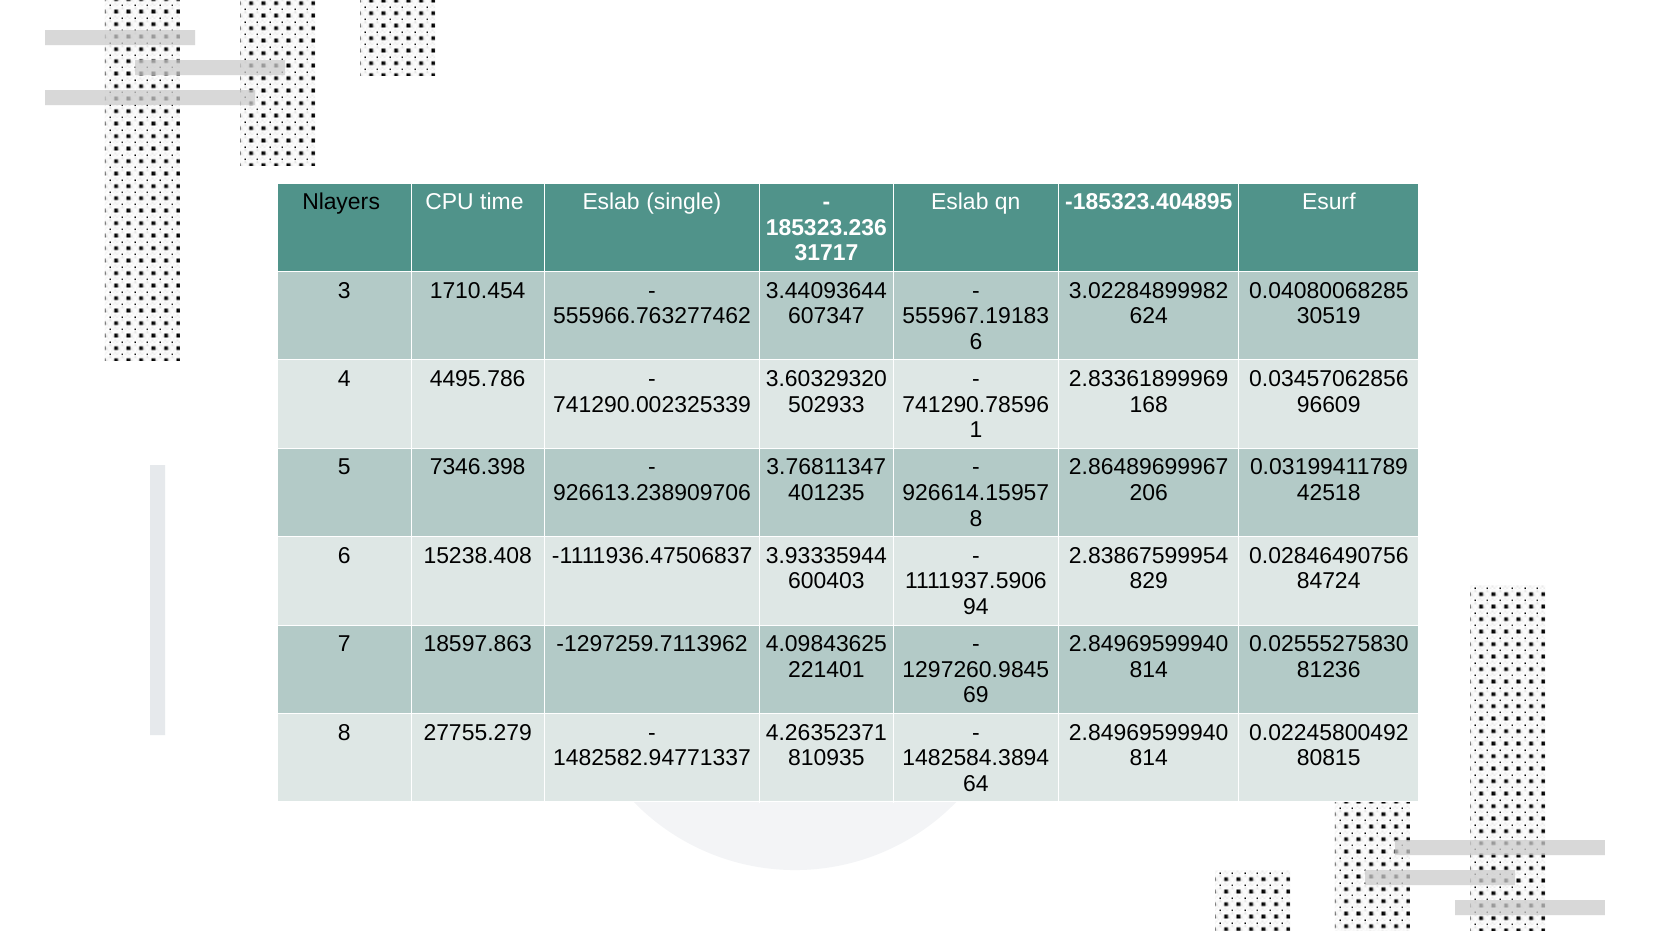

| Nlayers | CPU time | Eslab (single) | -185323.23631717 | Eslab qn | -185323.404895 | Esurf |
| --- | --- | --- | --- | --- | --- | --- |
| 3 | 1710.454 | -555966.763277462 | 3.44093644607347 | -555967.191836 | 3.02284899982624 | 0.0408006828530519 |
| 4 | 4495.786 | -741290.002325339 | 3.60329320502933 | -741290.785961 | 2.83361899969168 | 0.0345706285696609 |
| 5 | 7346.398 | -926613.238909706 | 3.76811347401235 | -926614.159578 | 2.86489699967206 | 0.0319941178942518 |
| 6 | 15238.408 | -1111936.47506837 | 3.93335944600403 | -1111937.590694 | 2.83867599954829 | 0.0284649075684724 |
| 7 | 18597.863 | -1297259.7113962 | 4.09843625221401 | -1297260.984569 | 2.84969599940814 | 0.0255527583081236 |
| 8 | 27755.279 | -1482582.94771337 | 4.26352371810935 | -1482584.389464 | 2.84969599940814 | 0.0224580049280815 |